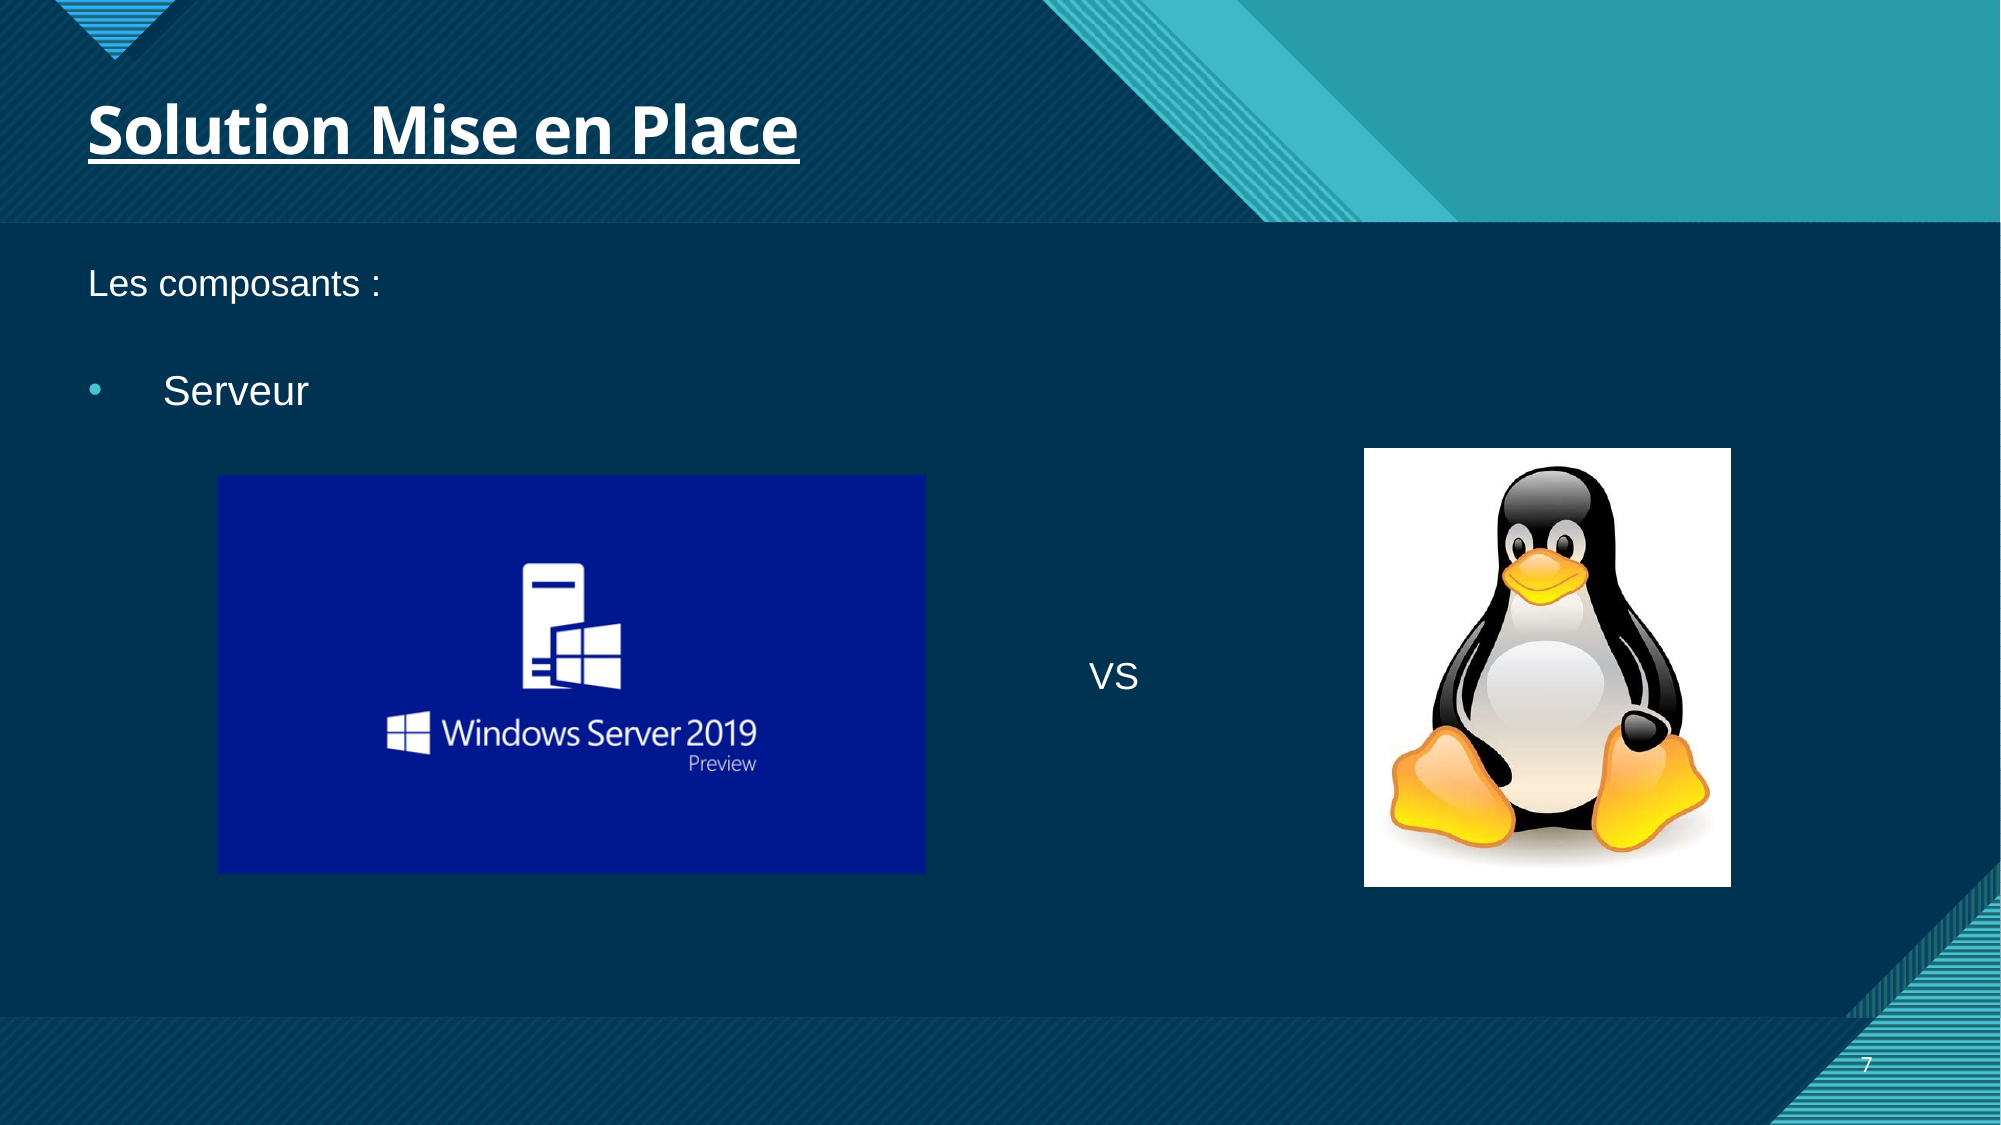

# Solution Mise en Place
Les composants :
Serveur
VS